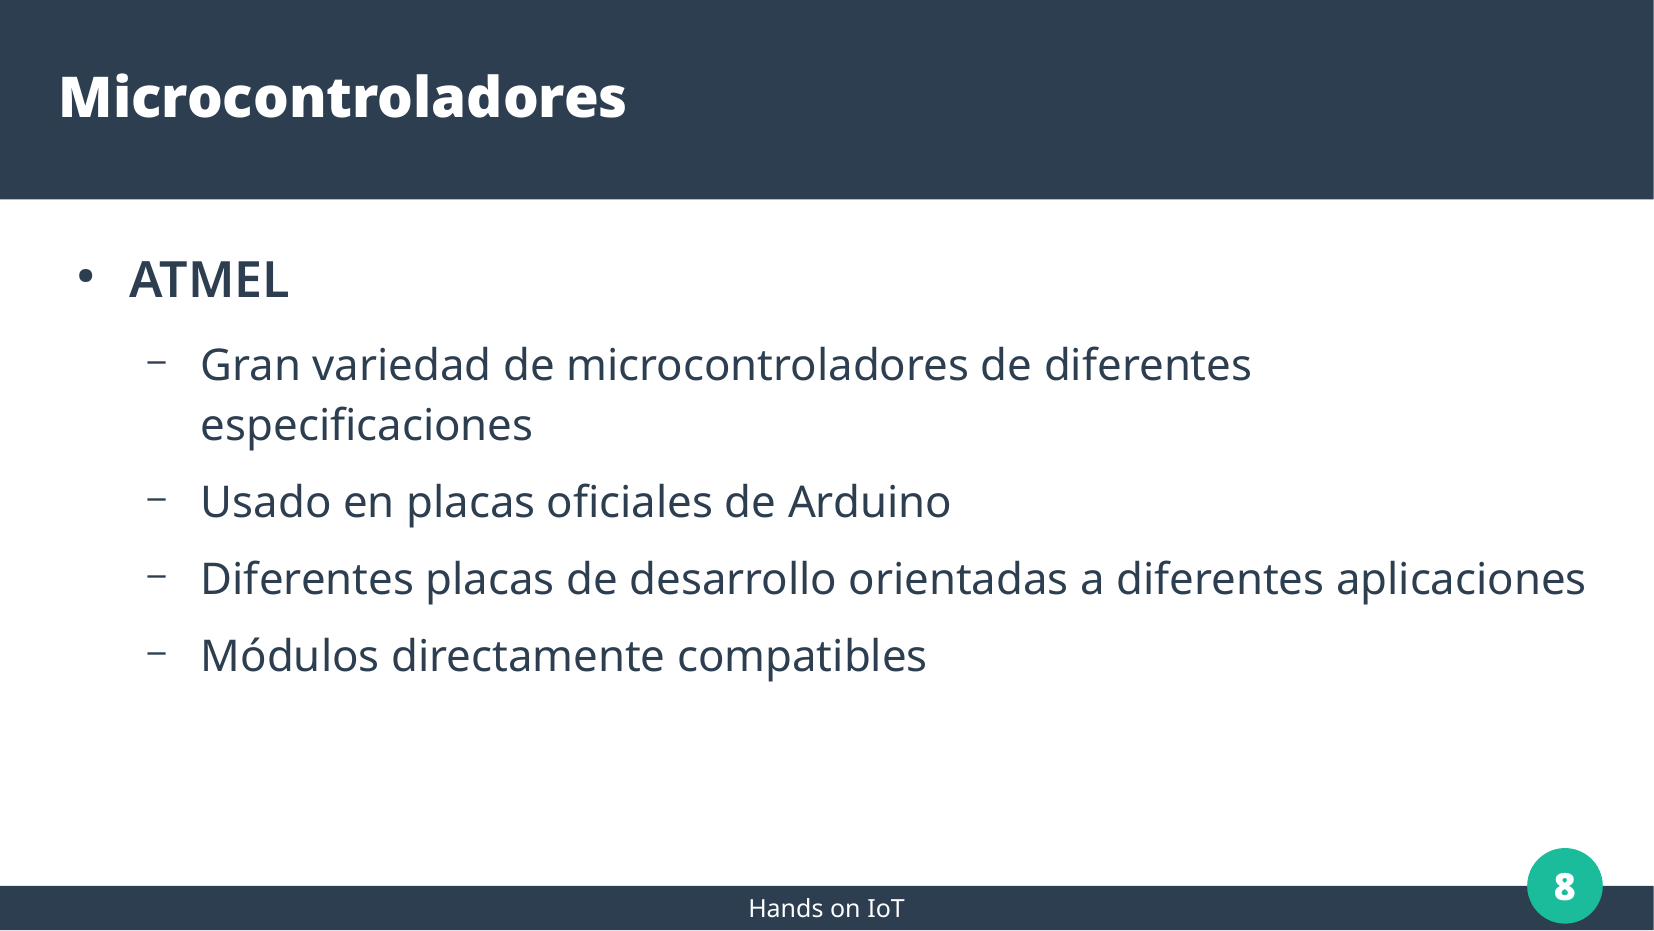

# Microcontroladores
ATMEL
Gran variedad de microcontroladores de diferentes especificaciones
Usado en placas oficiales de Arduino
Diferentes placas de desarrollo orientadas a diferentes aplicaciones
Módulos directamente compatibles
Hands on IoT